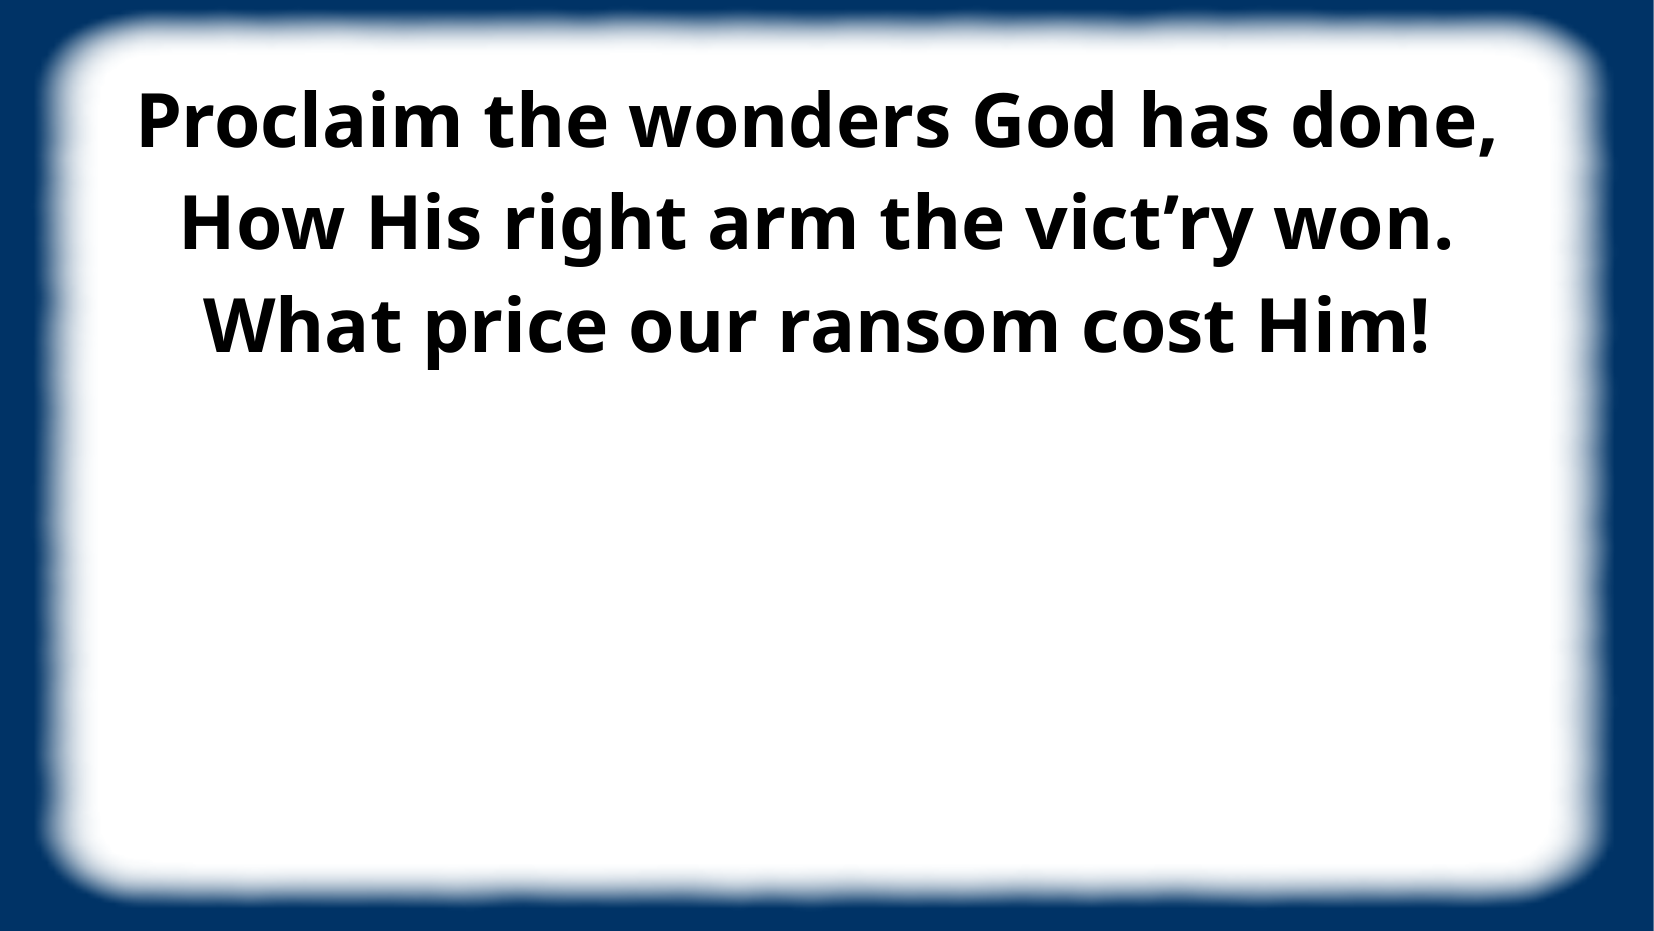

Proclaim the wonders God has done,
How His right arm the vict’ry won.
What price our ransom cost Him!